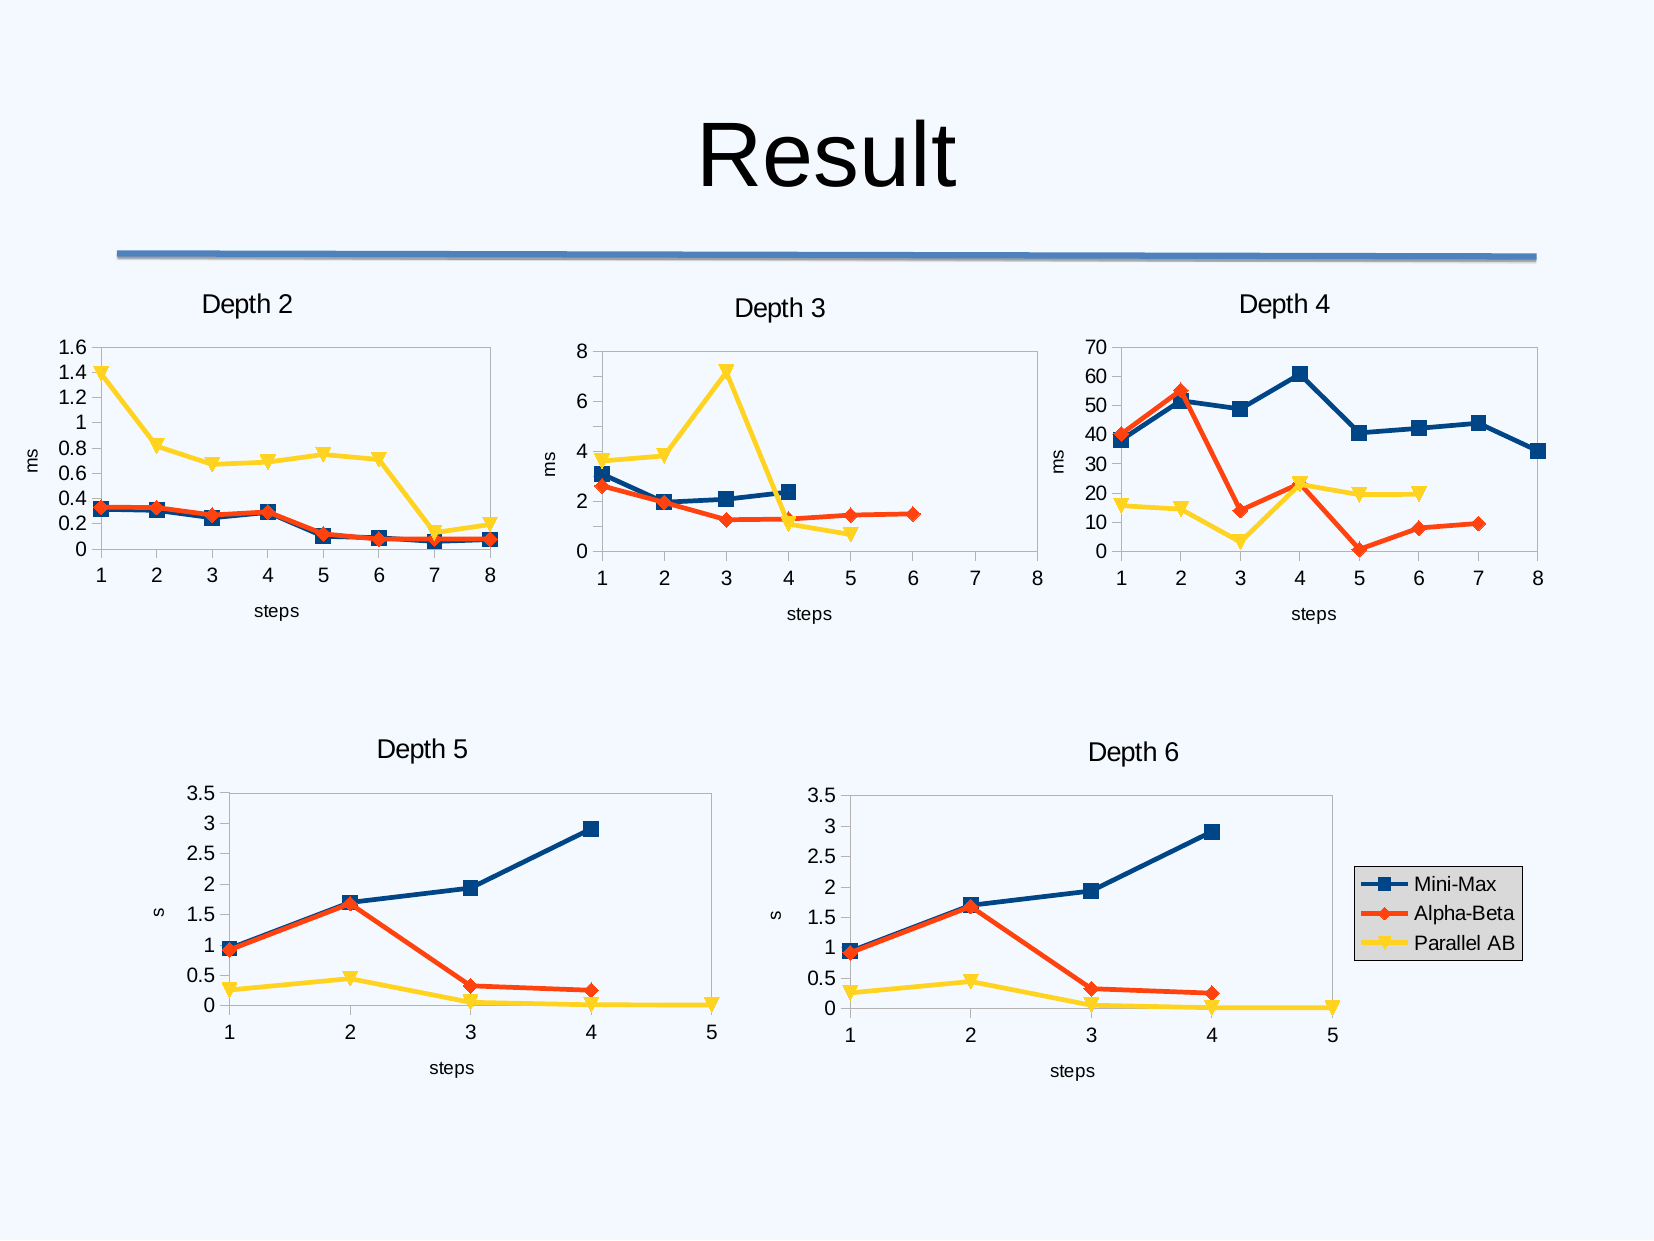

Result
### Chart: Depth 2
| Category | Mini-Max | Alpha-Beta | Parallel AB |
|---|---|---|---|
| 1 | 0.315 | 0.332 | 1.388 |
| 2 | 0.306 | 0.328 | 0.815 |
| 3 | 0.247 | 0.269 | 0.67 |
| 4 | 0.29 | 0.294 | 0.688 |
| 5 | 0.101 | 0.12 | 0.749 |
| 6 | 0.089 | 0.078 | 0.709 |
| 7 | 0.06 | 0.08 | 0.13 |
| 8 | 0.075 | 0.079 | 0.194 |
### Chart: Depth 4
| Category | Mini-Max | Alpha-Beta | Parallel AB |
|---|---|---|---|
| 1 | 38.226 | 40.26 | 15.66 |
| 2 | 51.65 | 55.208 | 14.49 |
| 3 | 48.81 | 14.03 | 3.23 |
| 4 | 60.71 | 23.27 | 22.97 |
| 5 | 40.62 | 0.719 | 19.45 |
| 6 | 42.17 | 8.02 | 19.56 |
| 7 | 43.94 | 9.606 | None |
| 8 | 34.46 | None | None |
### Chart: Depth 3
| Category | Mini-Max | Alpha-Beta | Parallel AB |
|---|---|---|---|
| 1 | 3.1 | 2.625 | 3.625 |
| 2 | 1.97 | 1.965 | 3.83 |
| 3 | 2.09 | 1.27 | 7.18 |
| 4 | 2.38 | 1.296 | 1.098 |
| 5 | None | 1.458 | 0.678 |
| 6 | None | 1.506 | None |
| 7 | None | None | None |
| 8 | None | None | None |
### Chart: Depth 5
| Category | Mini-Max | Alpha-Beta | Parallel AB |
|---|---|---|---|
| 1 | 0.942 | 0.92 | 0.26 |
| 2 | 1.7 | 1.68 | 0.447 |
| 3 | 1.937 | 0.329 | 0.057 |
| 4 | 2.91 | 0.255 | 0.016 |
| 5 | None | None | 0.014 |
### Chart: Depth 6
| Category | Mini-Max | Alpha-Beta | Parallel AB |
|---|---|---|---|
| 1 | 0.942 | 0.92 | 0.26 |
| 2 | 1.7 | 1.68 | 0.447 |
| 3 | 1.937 | 0.329 | 0.057 |
| 4 | 2.91 | 0.255 | 0.016 |
| 5 | None | None | 0.014 |